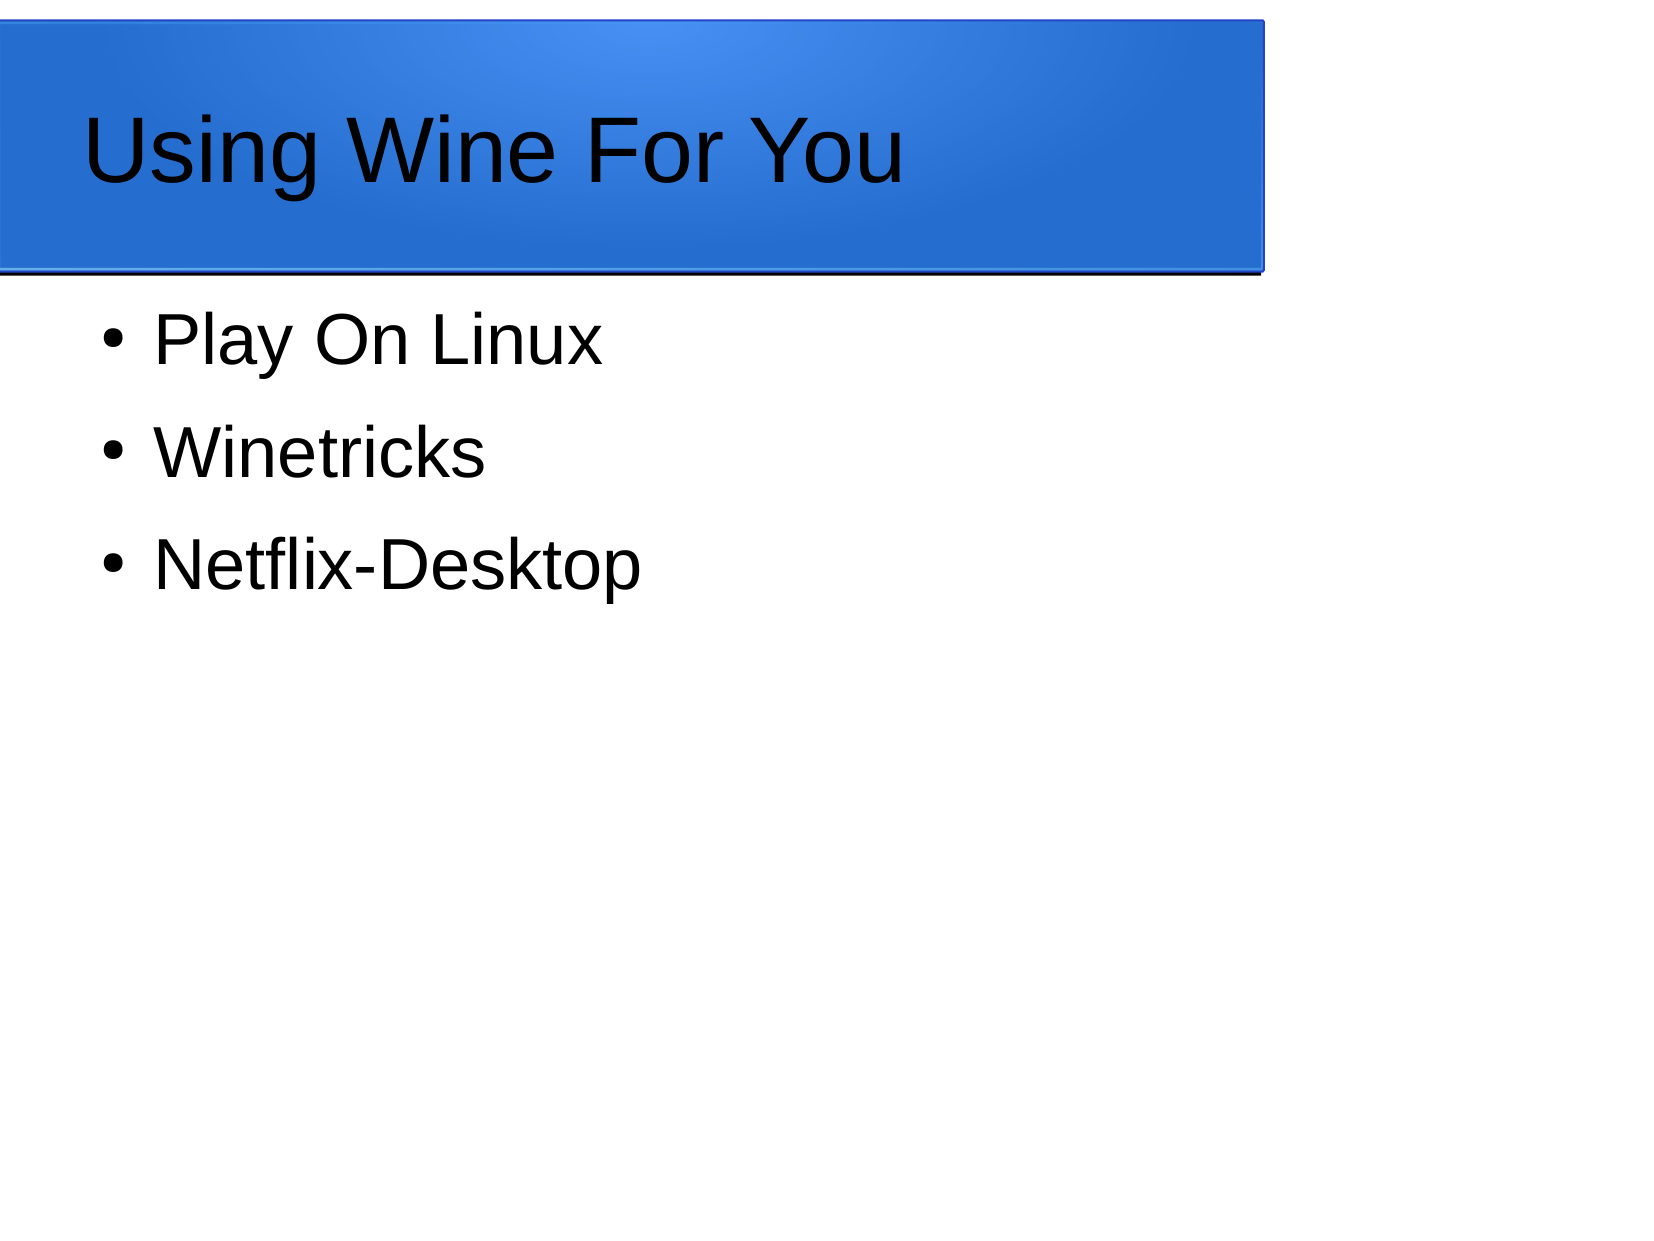

# Using Wine For You
Play On Linux
Winetricks
Netflix-Desktop